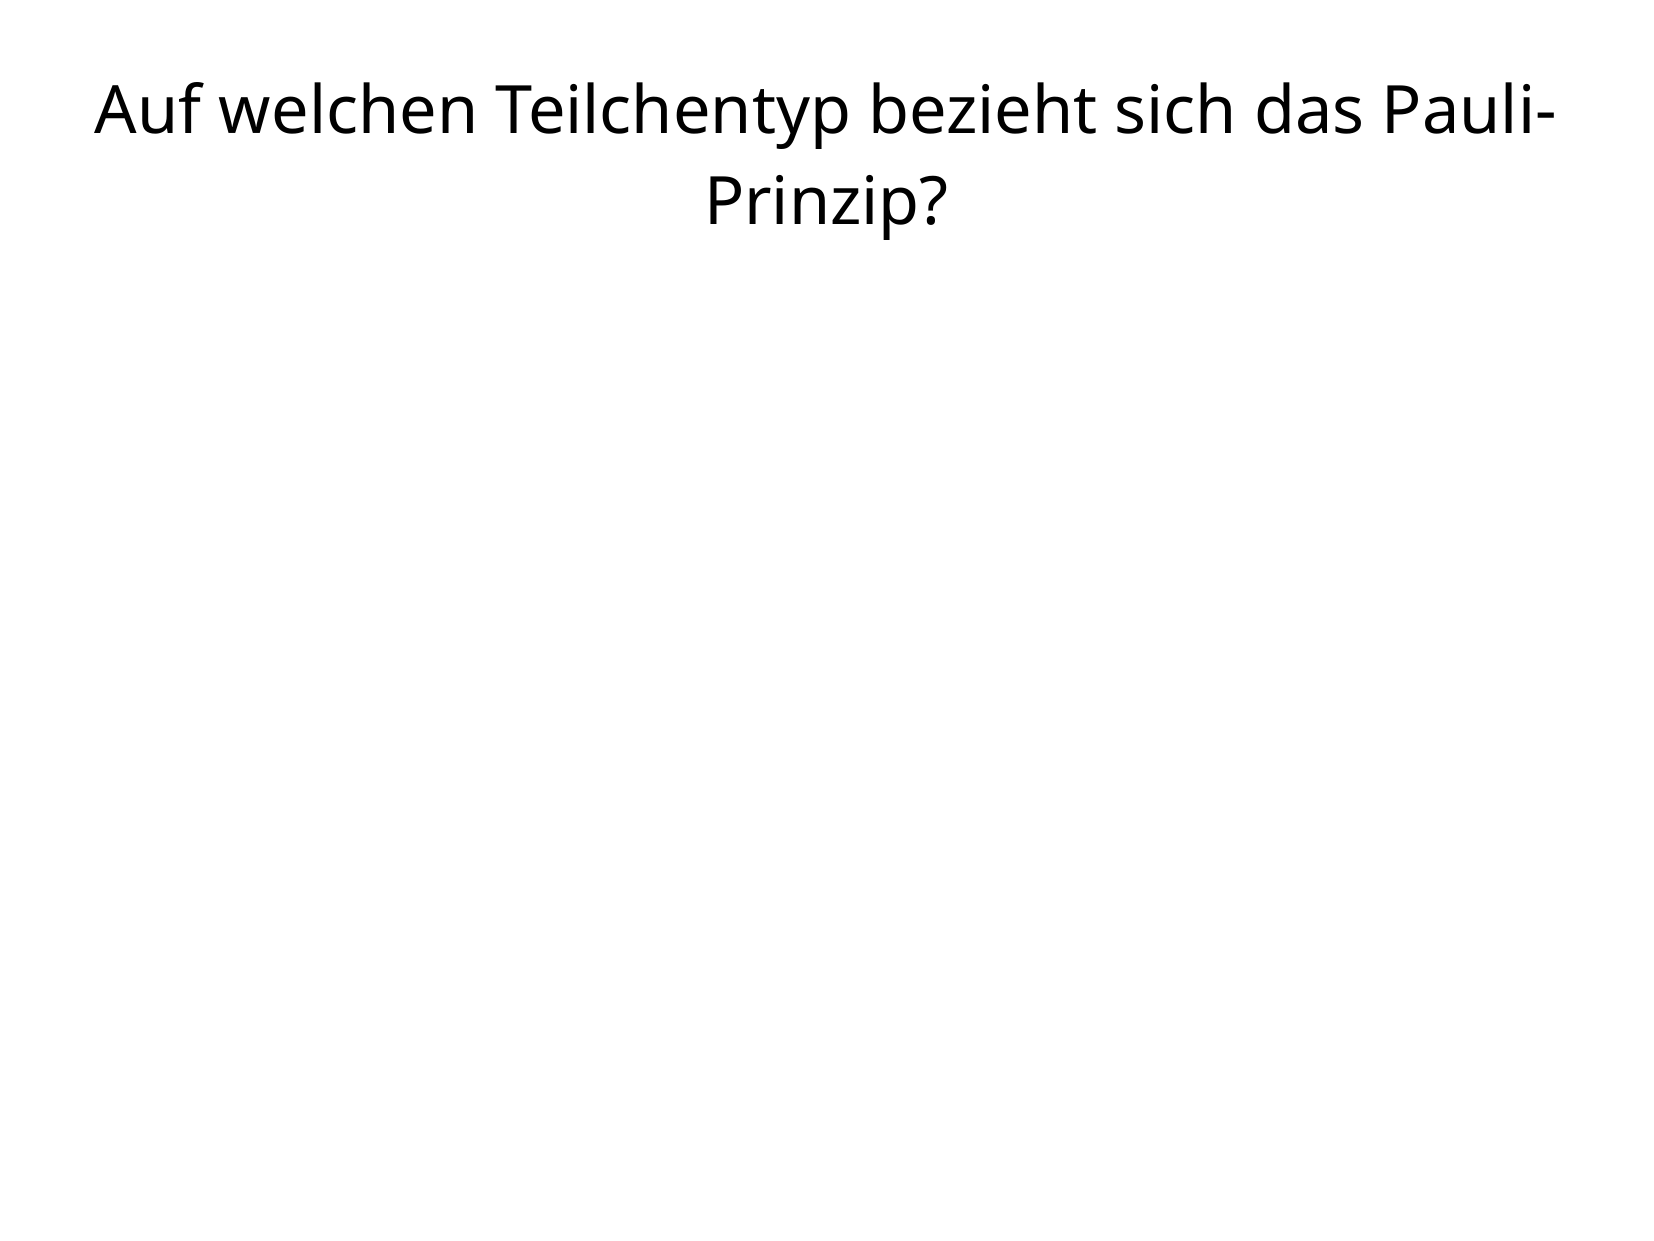

# Auf welchen Teilchentyp bezieht sich das Pauli-Prinzip?